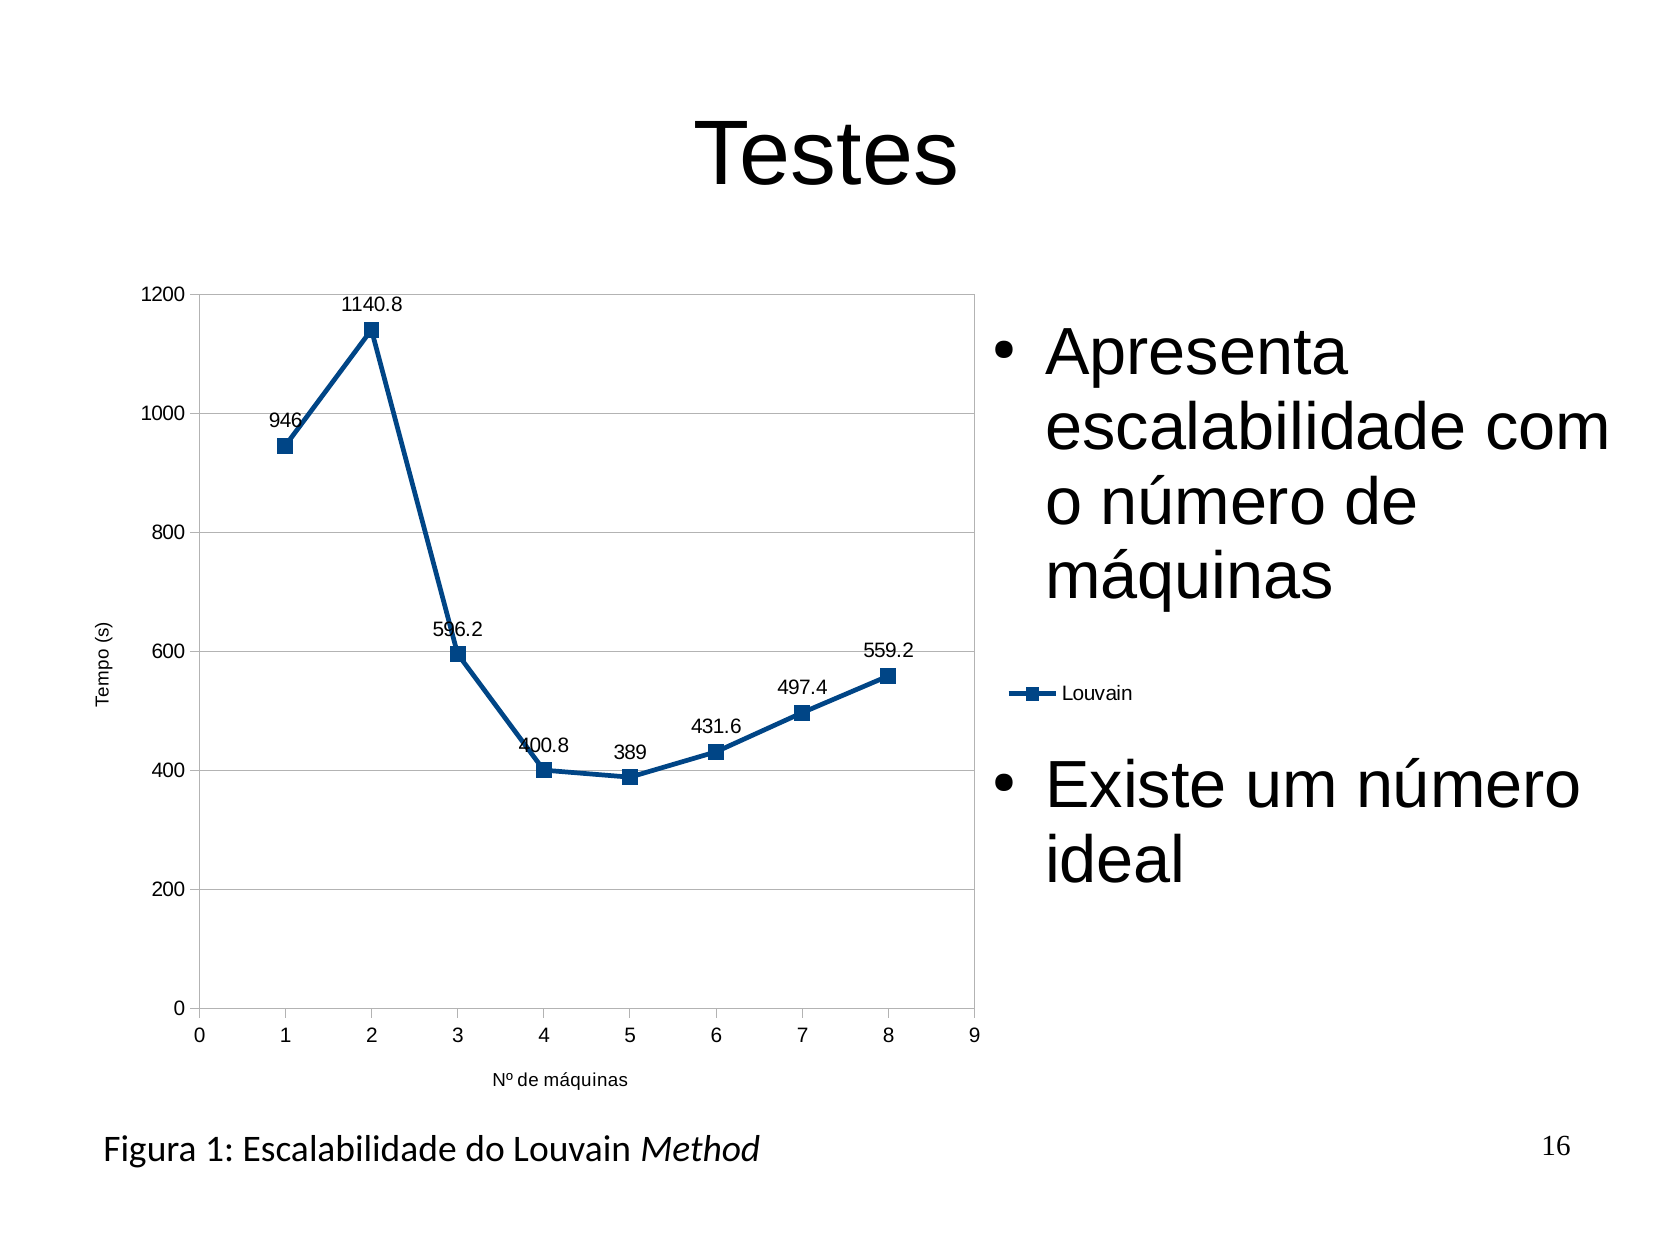

# Testes
### Chart
| Category | Louvain |
|---|---|Apresenta escalabilidade com o número de máquinas
Existe um número ideal
Figura 1: Escalabilidade do Louvain Method
16